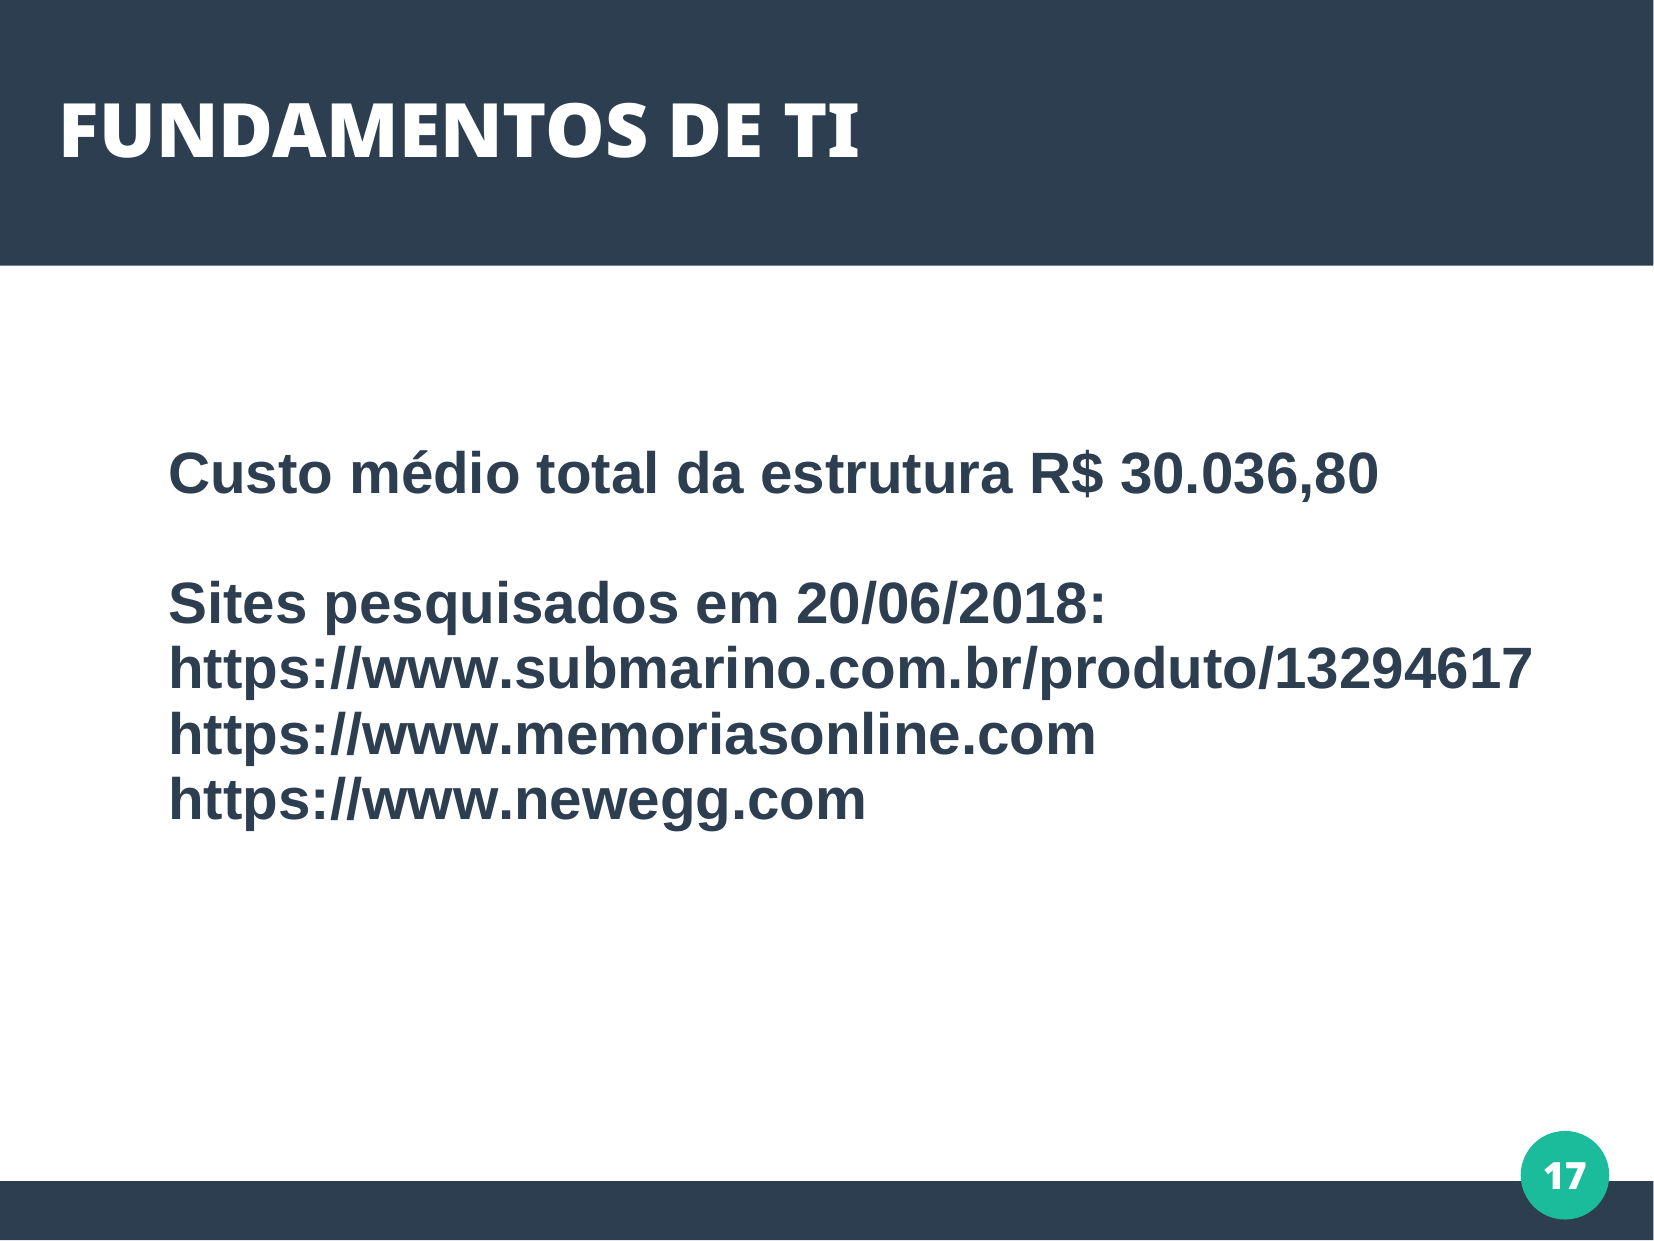

# FUNDAMENTOS DE TI
Custo médio total da estrutura R$ 30.036,80
Sites pesquisados em 20/06/2018:
https://www.submarino.com.br/produto/13294617
https://www.memoriasonline.com
https://www.newegg.com
17